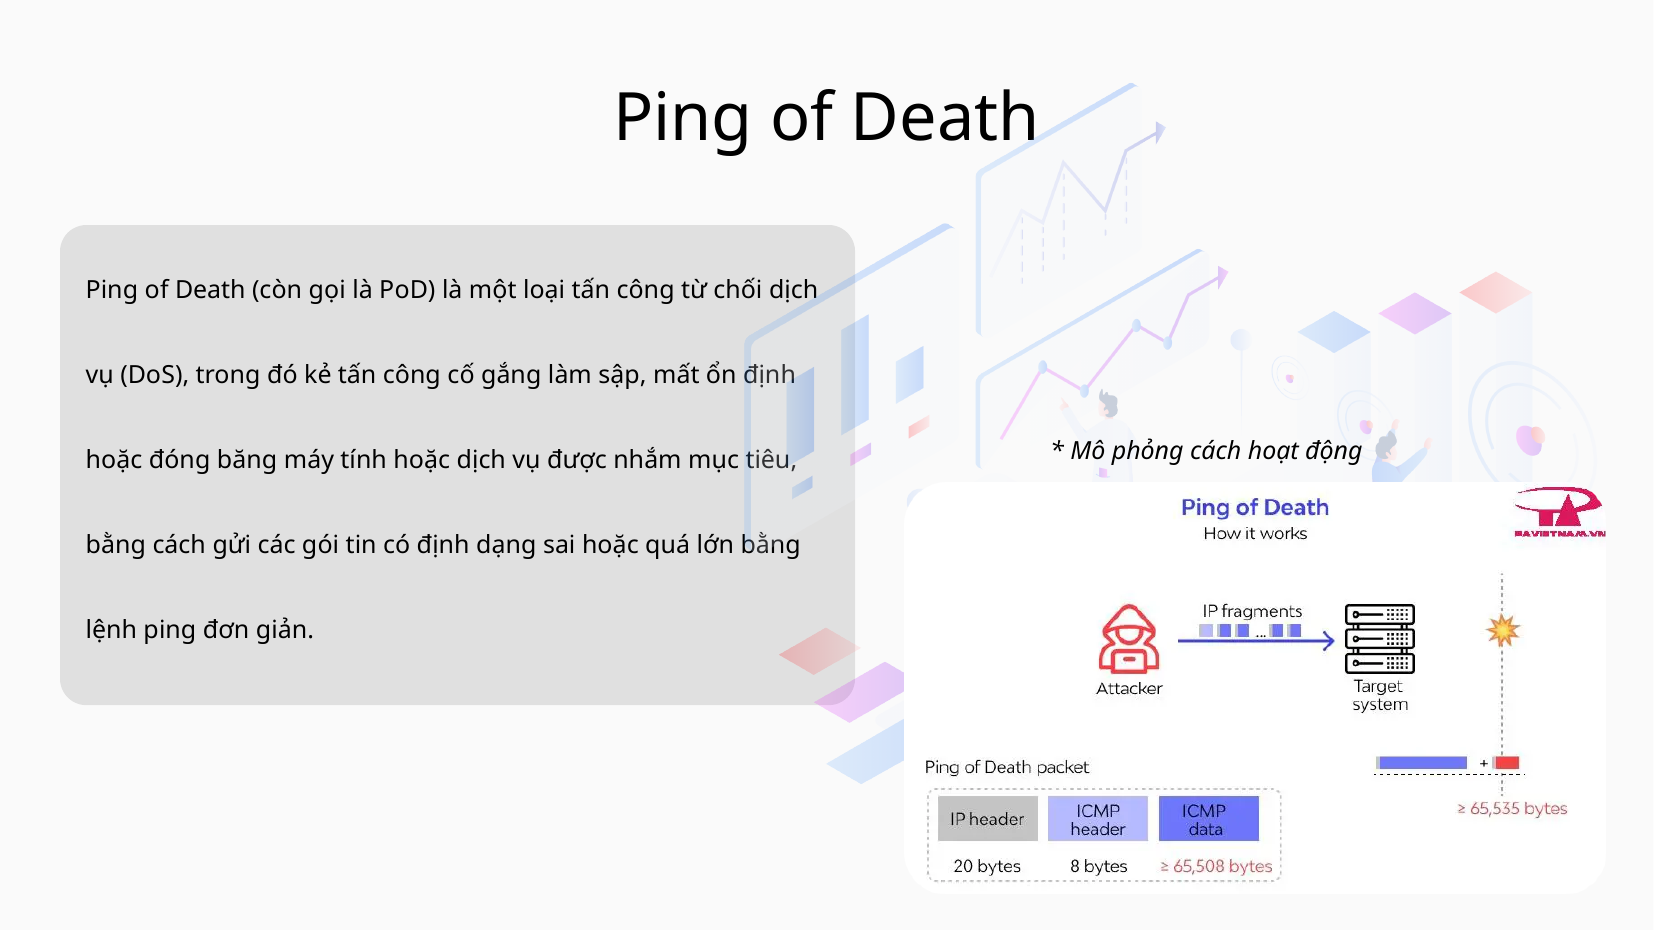

# Ping of Death
Ping of Death (còn gọi là PoD) là một loại tấn công từ chối dịch vụ (DoS), trong đó kẻ tấn công cố gắng làm sập, mất ổn định hoặc đóng băng máy tính hoặc dịch vụ được nhắm mục tiêu, bằng cách gửi các gói tin có định dạng sai hoặc quá lớn bằng lệnh ping đơn giản.
* Mô phỏng cách hoạt động